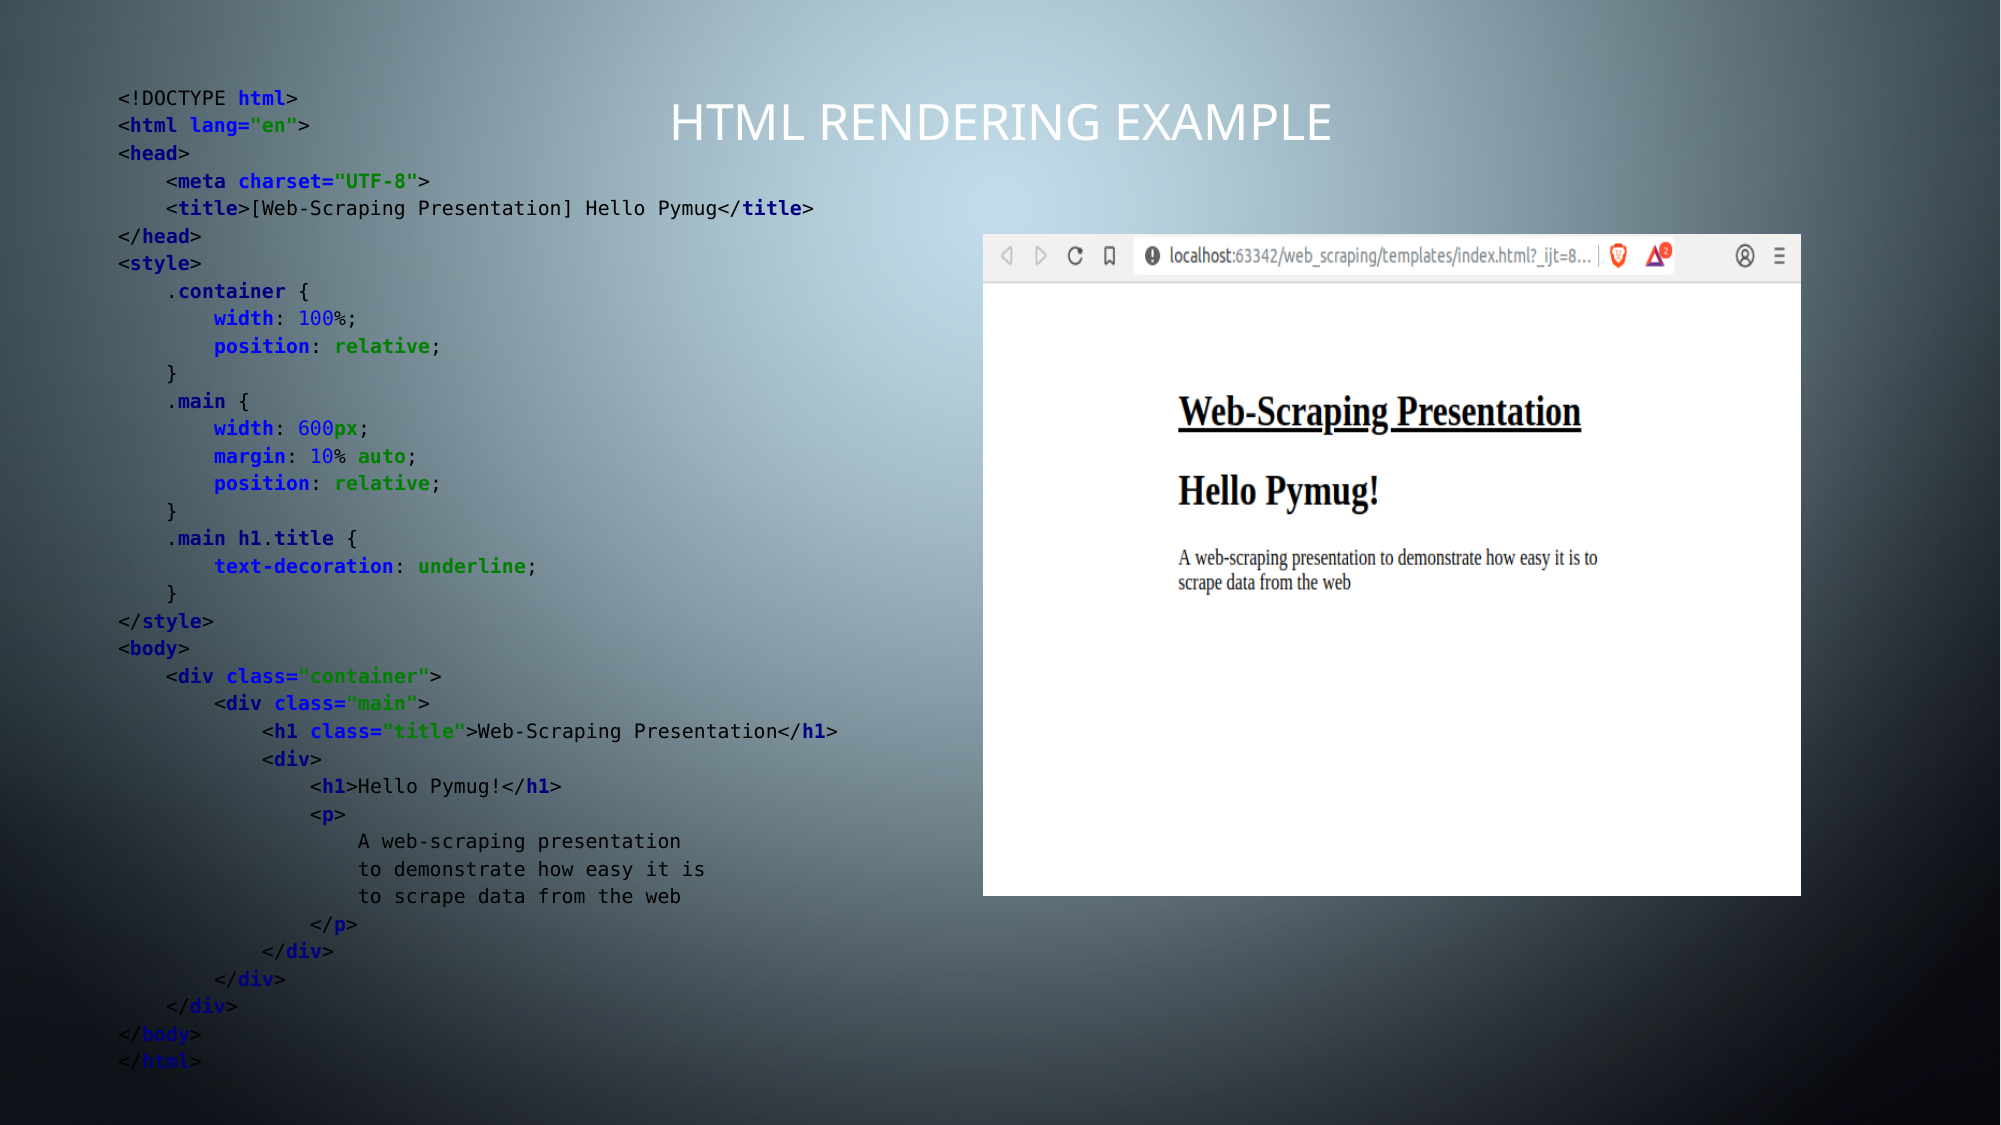

# HTML RENDERING EXAMPLE
<!DOCTYPE html>
<html lang="en">
<head>
 <meta charset="UTF-8">
 <title>[Web-Scraping Presentation] Hello Pymug</title>
</head>
<style>
 .container {
 width: 100%;
 position: relative;
 }
 .main {
 width: 600px;
 margin: 10% auto;
 position: relative;
 }
 .main h1.title {
 text-decoration: underline;
 }
</style>
<body>
 <div class="container">
 <div class="main">
 <h1 class="title">Web-Scraping Presentation</h1>
 <div>
 <h1>Hello Pymug!</h1>
 <p>
 A web-scraping presentation
 to demonstrate how easy it is
 to scrape data from the web
 </p>
 </div>
 </div>
 </div>
</body>
</html>